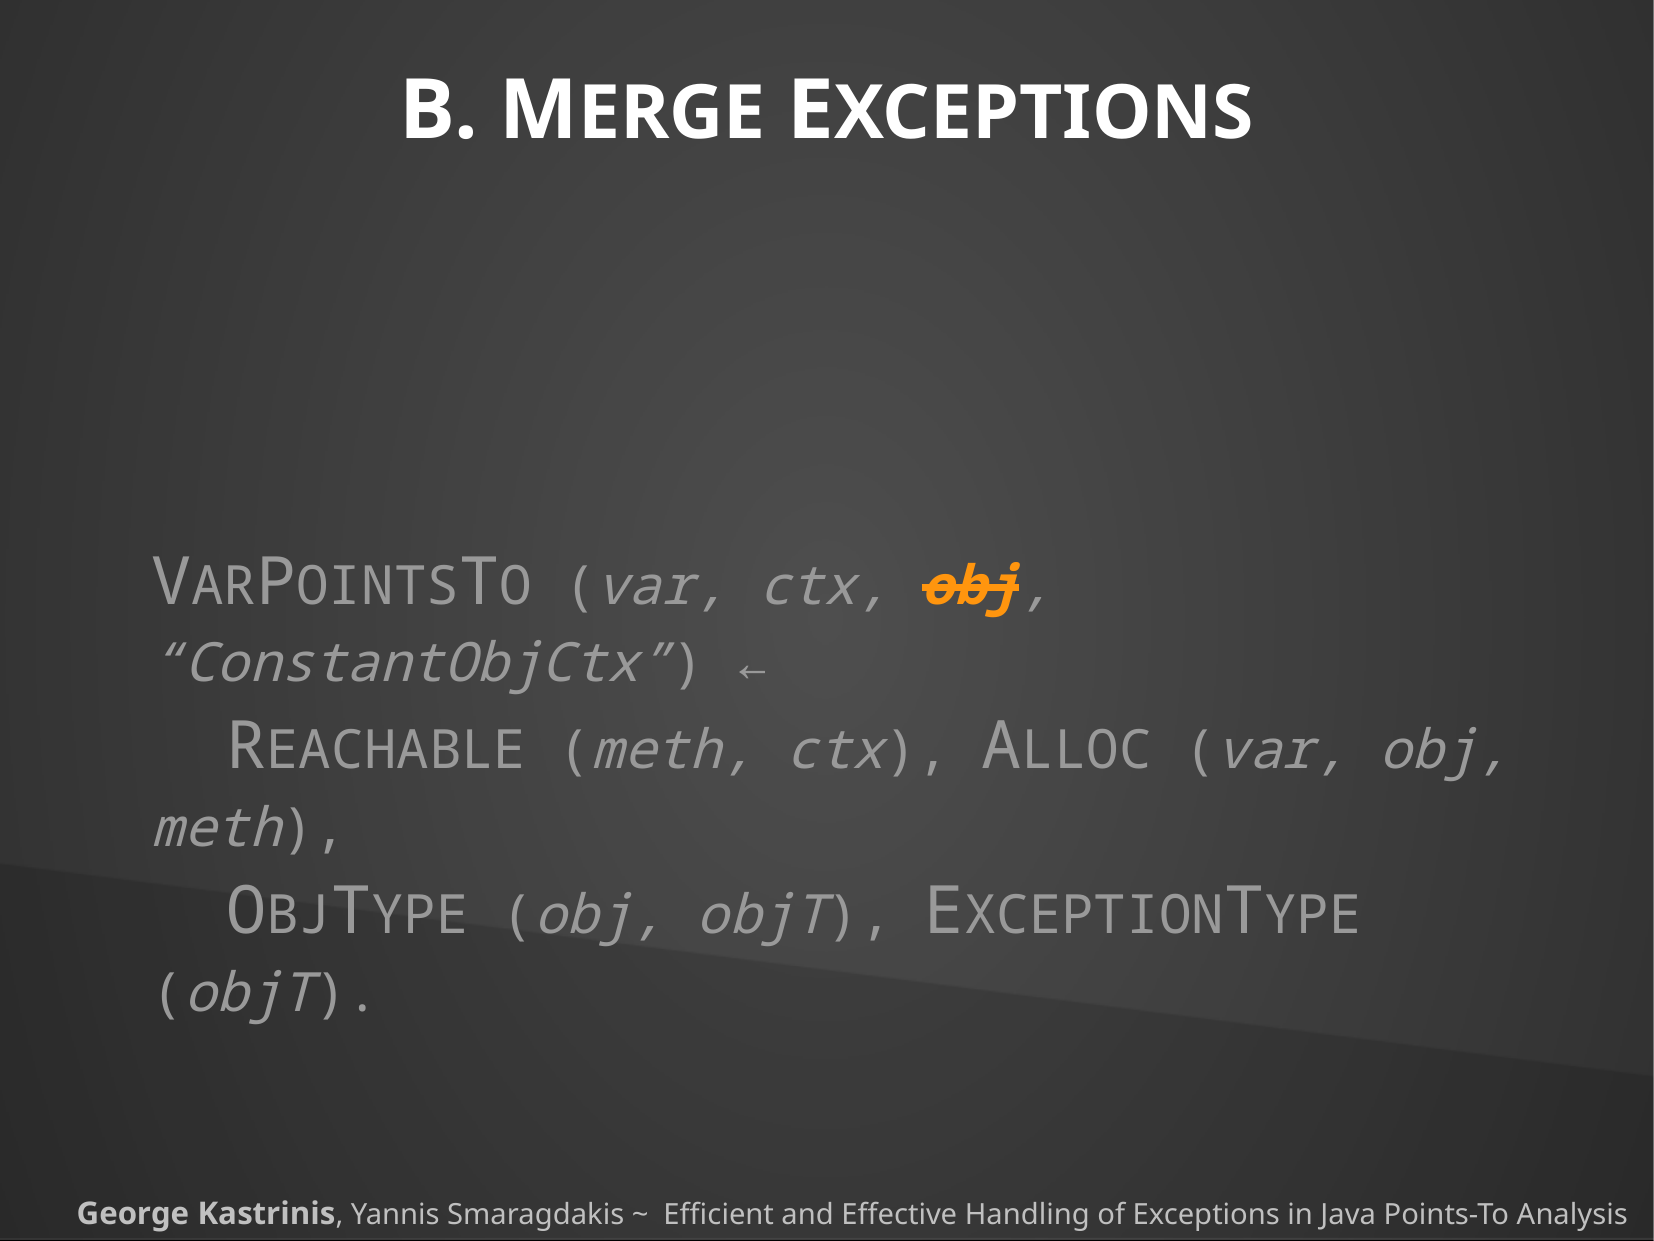

B. MERGE EXCEPTIONS
VARPOINTSTO (var, ctx, obj, “ConstantObjCtx”) ←
	REACHABLE (meth, ctx), ALLOC (var, obj, meth),
	OBJTYPE (obj, objT), EXCEPTIONTYPE (objT).